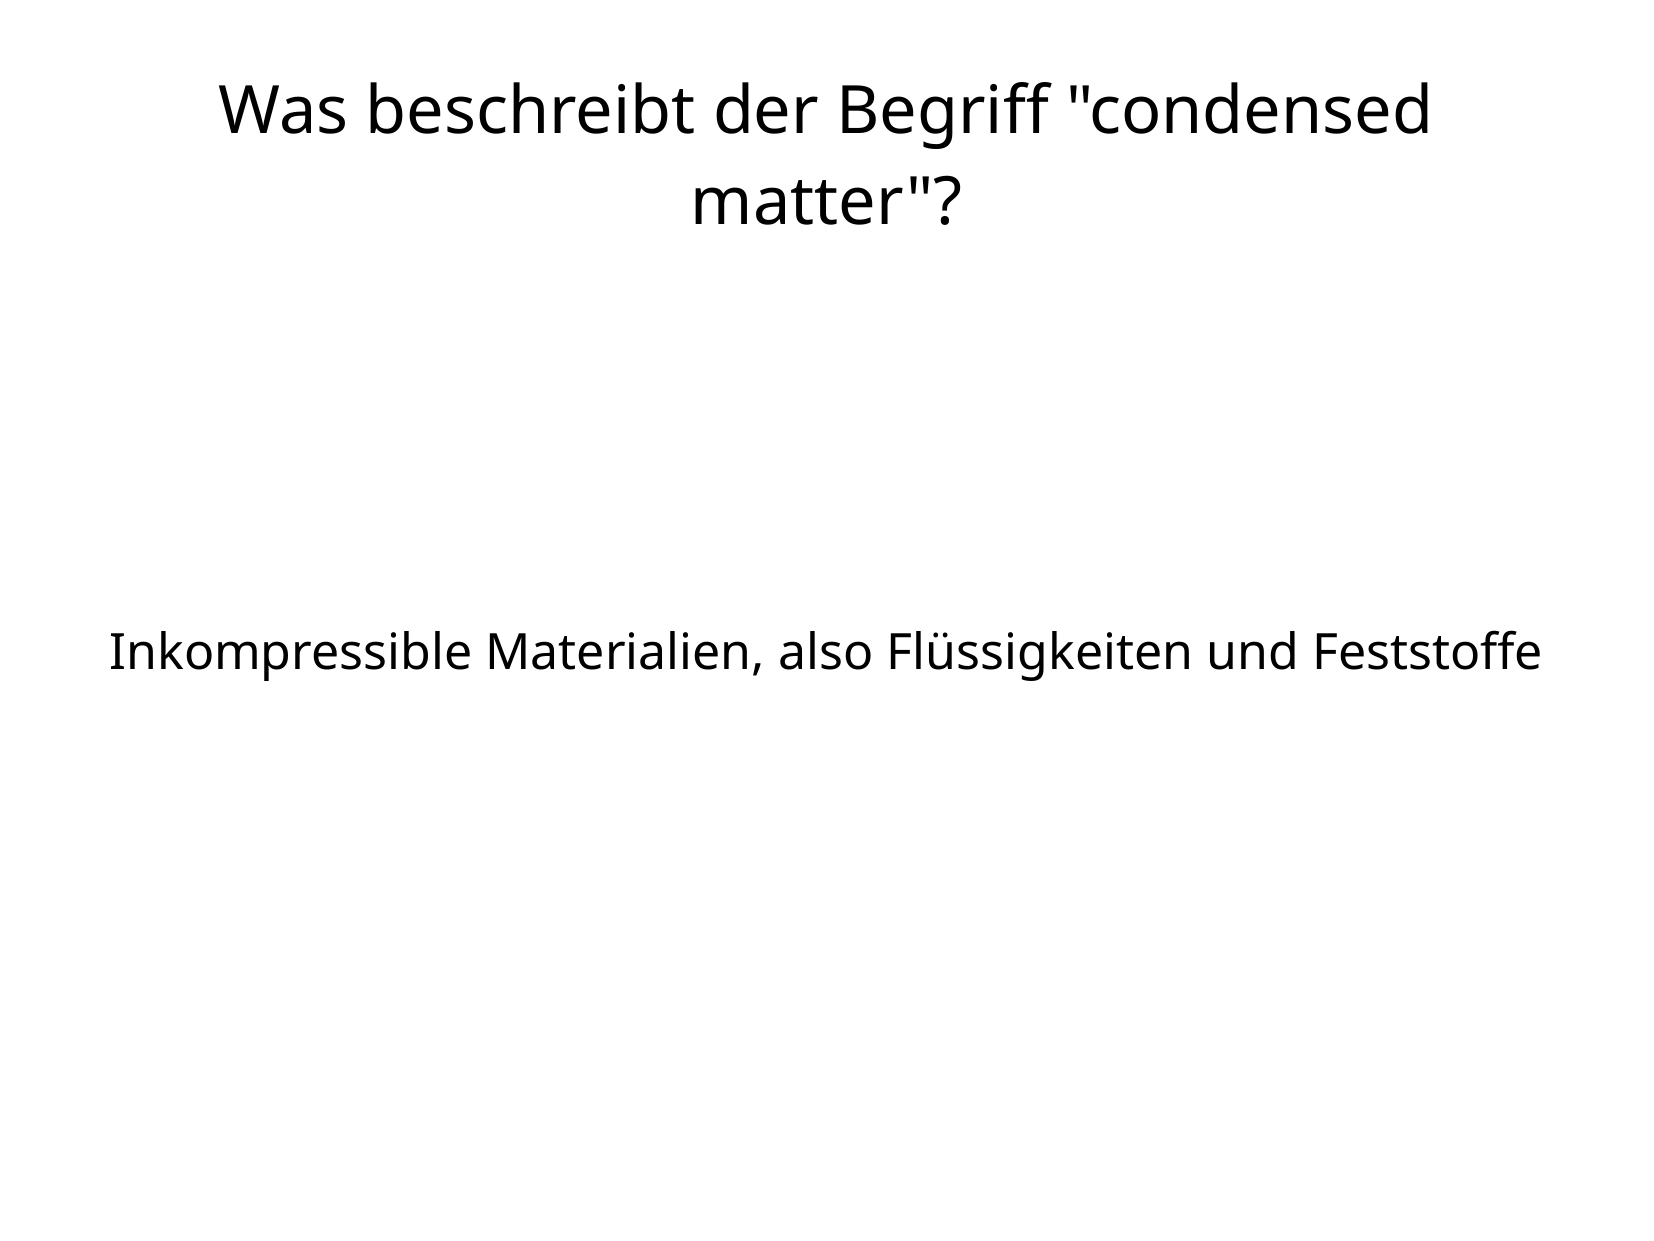

# Was beschreibt der Begriff "condensed matter"?
Inkompressible Materialien, also Flüssigkeiten und Feststoffe